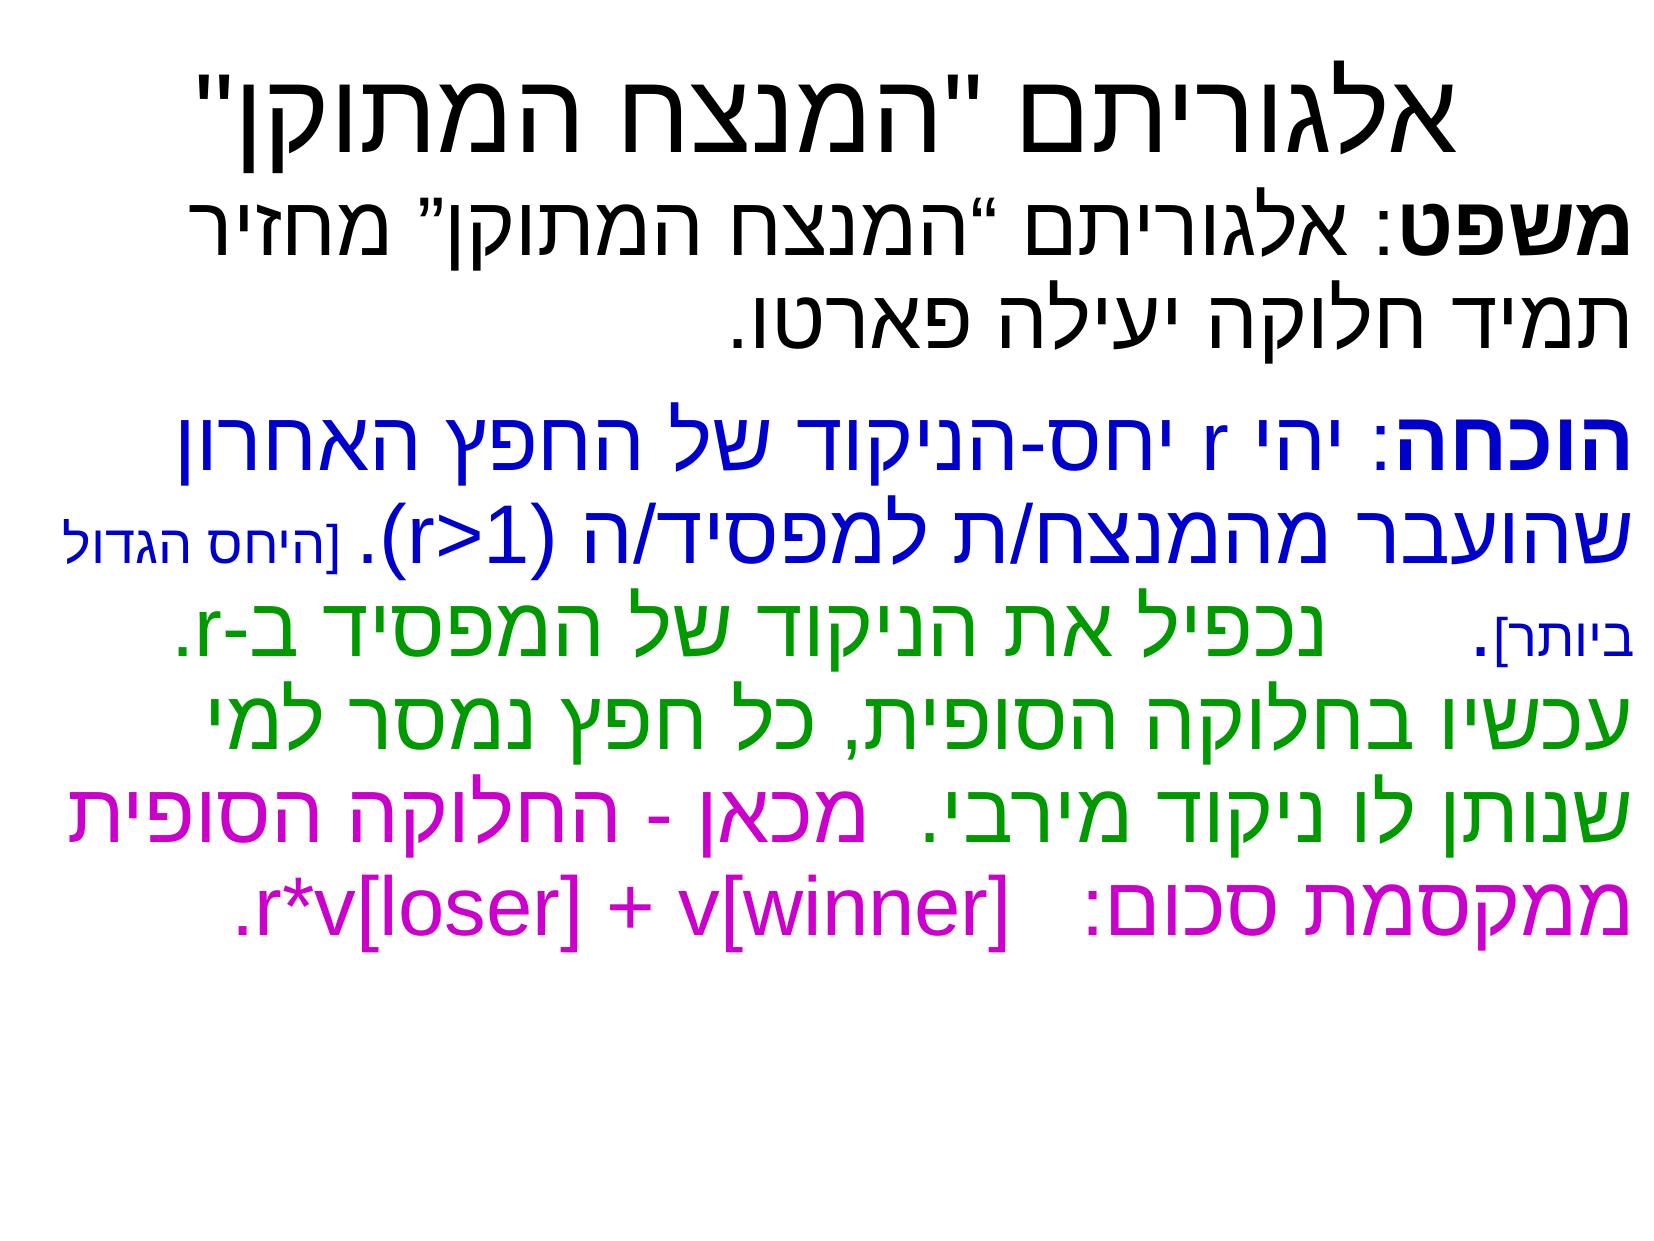

# אלגוריתם "המנצח המתוקן"
משפט: אלגוריתם “המנצח המתוקן” מחזיר תמיד חלוקה יעילה פארטו.
הוכחה: יהי r יחס-הניקוד של החפץ האחרון שהועבר מהמנצח/ת למפסיד/ה (r>1). [היחס הגדול ביותר]. נכפיל את הניקוד של המפסיד ב-r. עכשיו בחלוקה הסופית, כל חפץ נמסר למי שנותן לו ניקוד מירבי. מכאן - החלוקה הסופית ממקסמת סכום: r*v[loser] + v[winner].